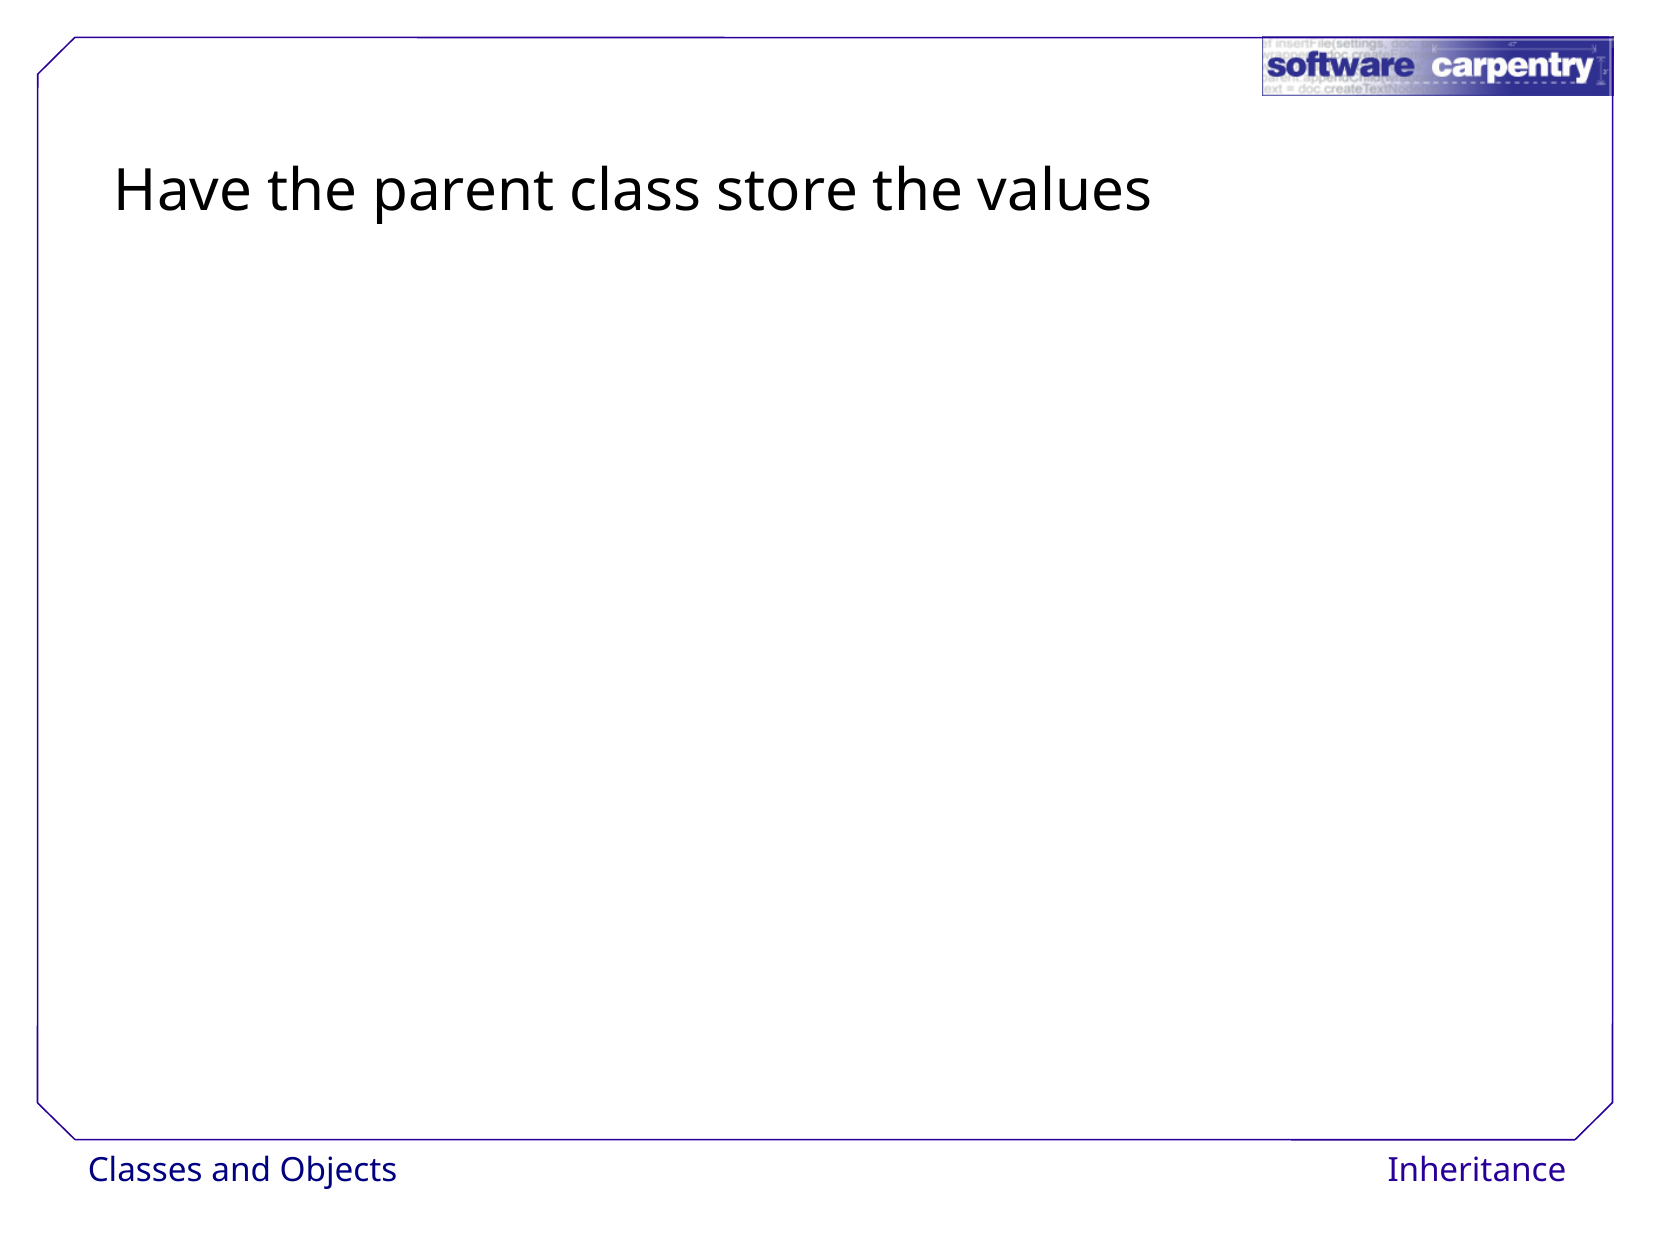

Have the parent class store the values